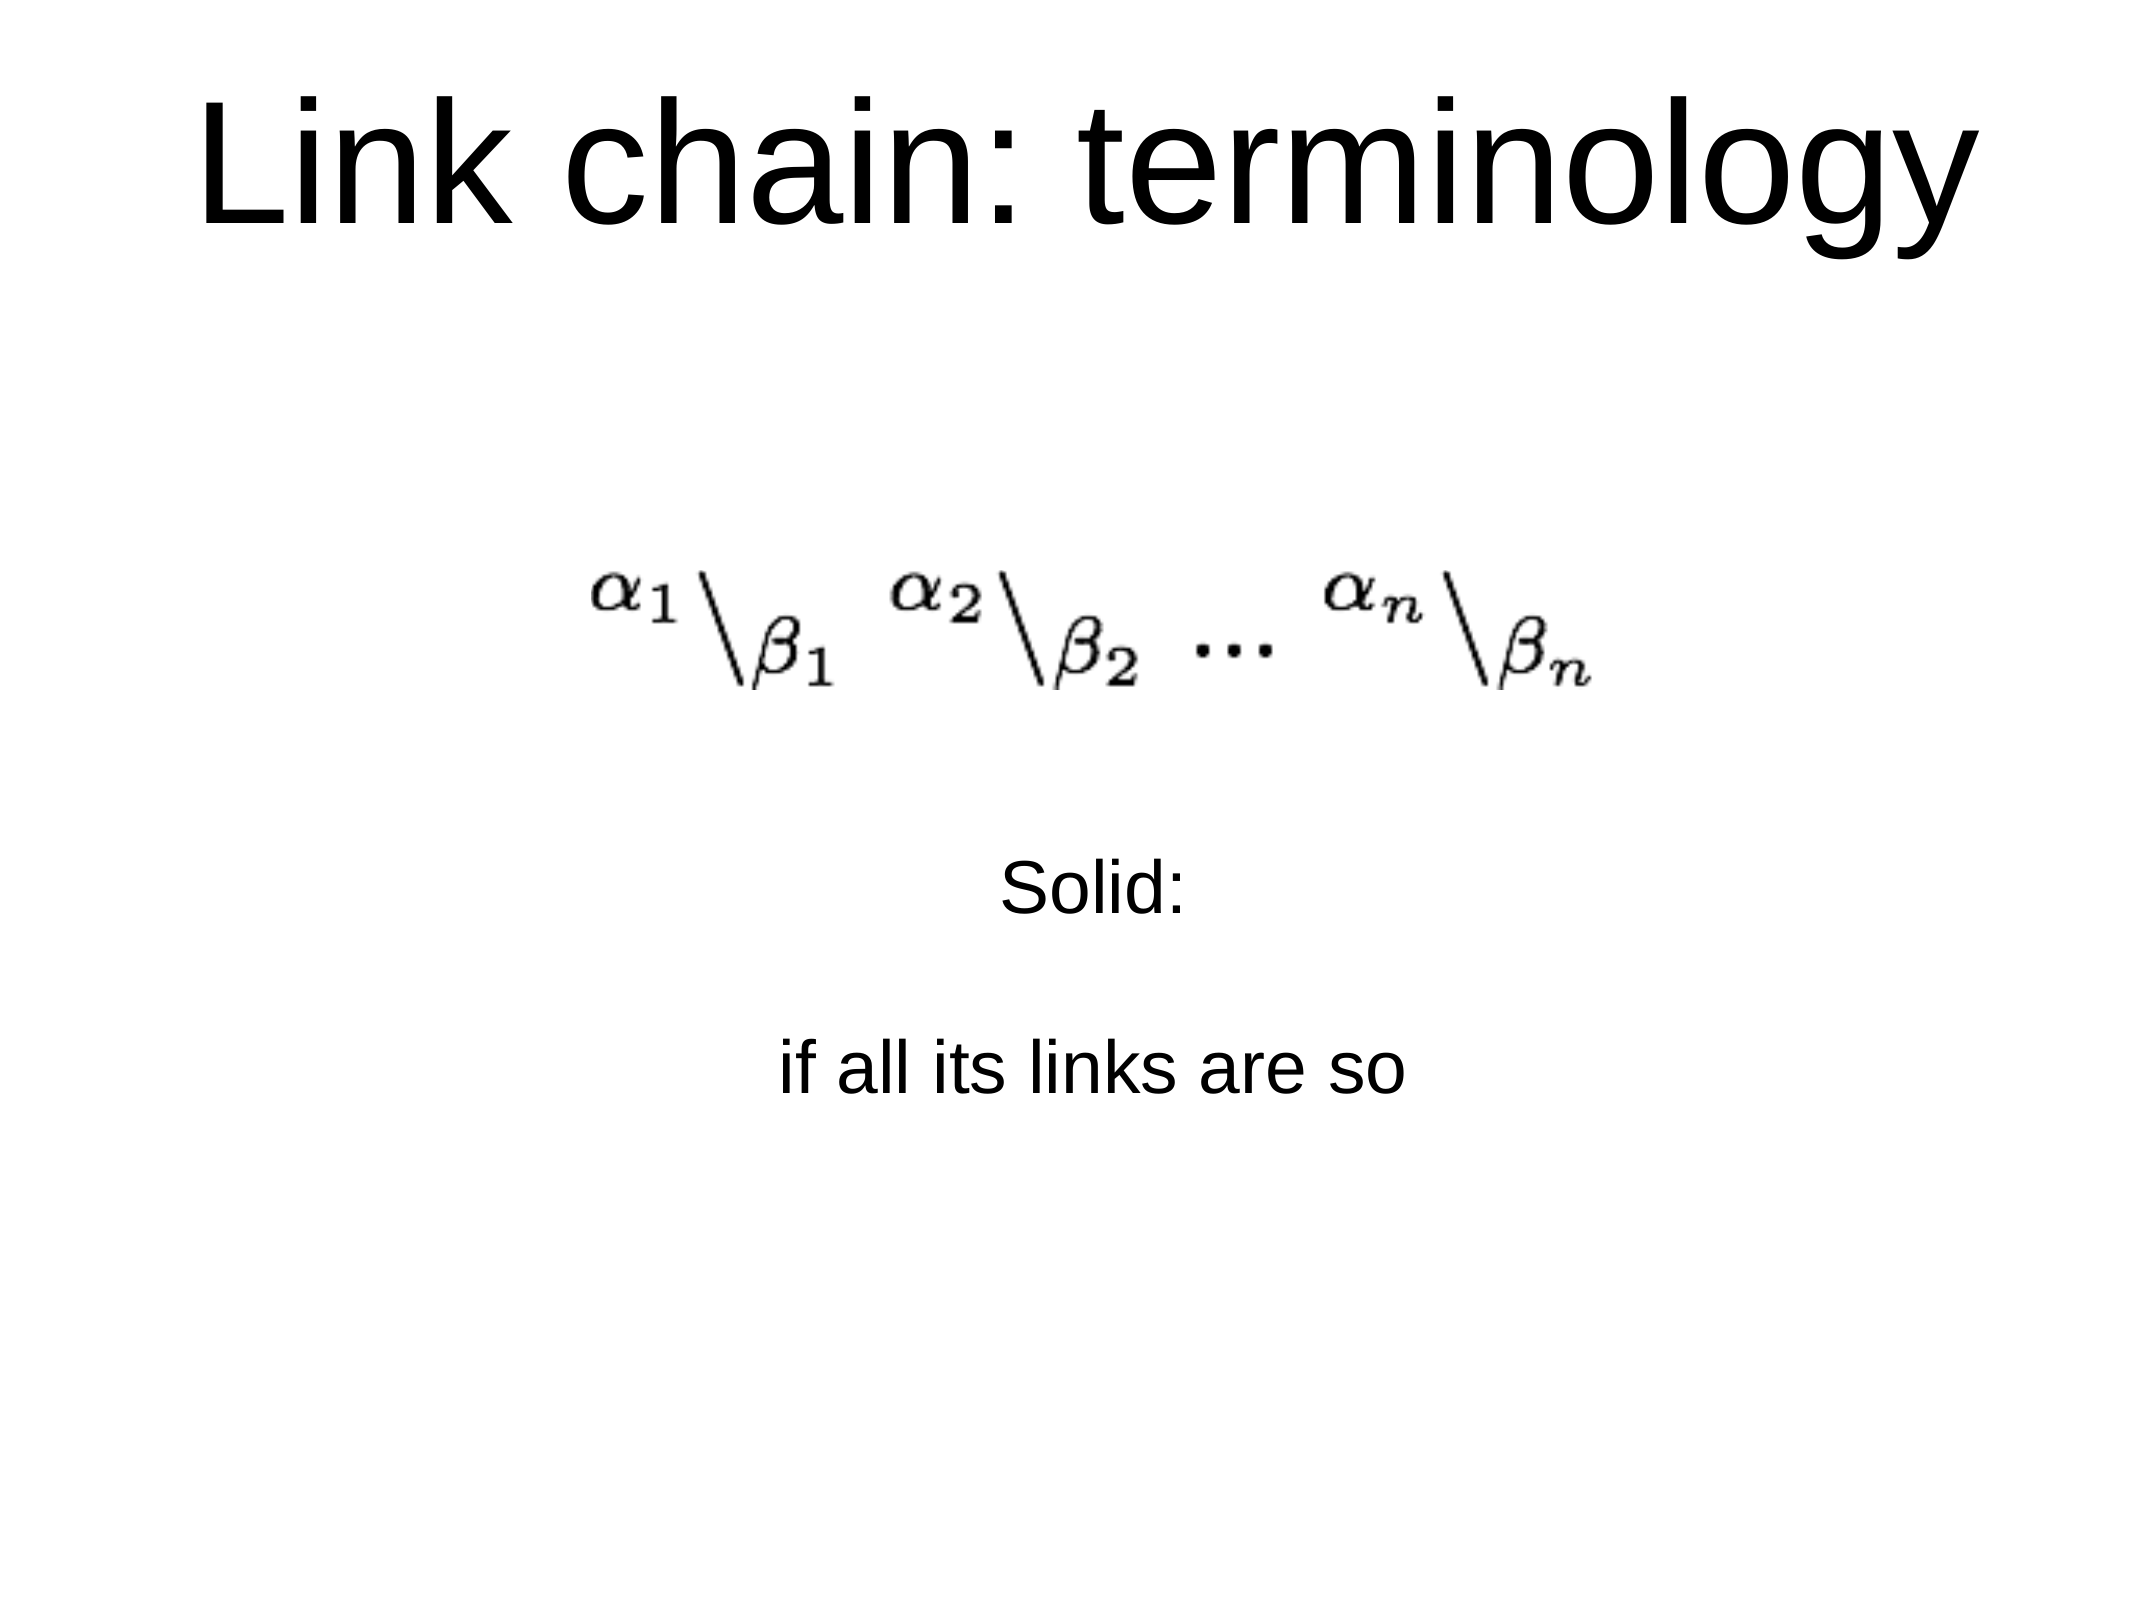

# Link chain: terminology
Solid:
if all its links are so
10